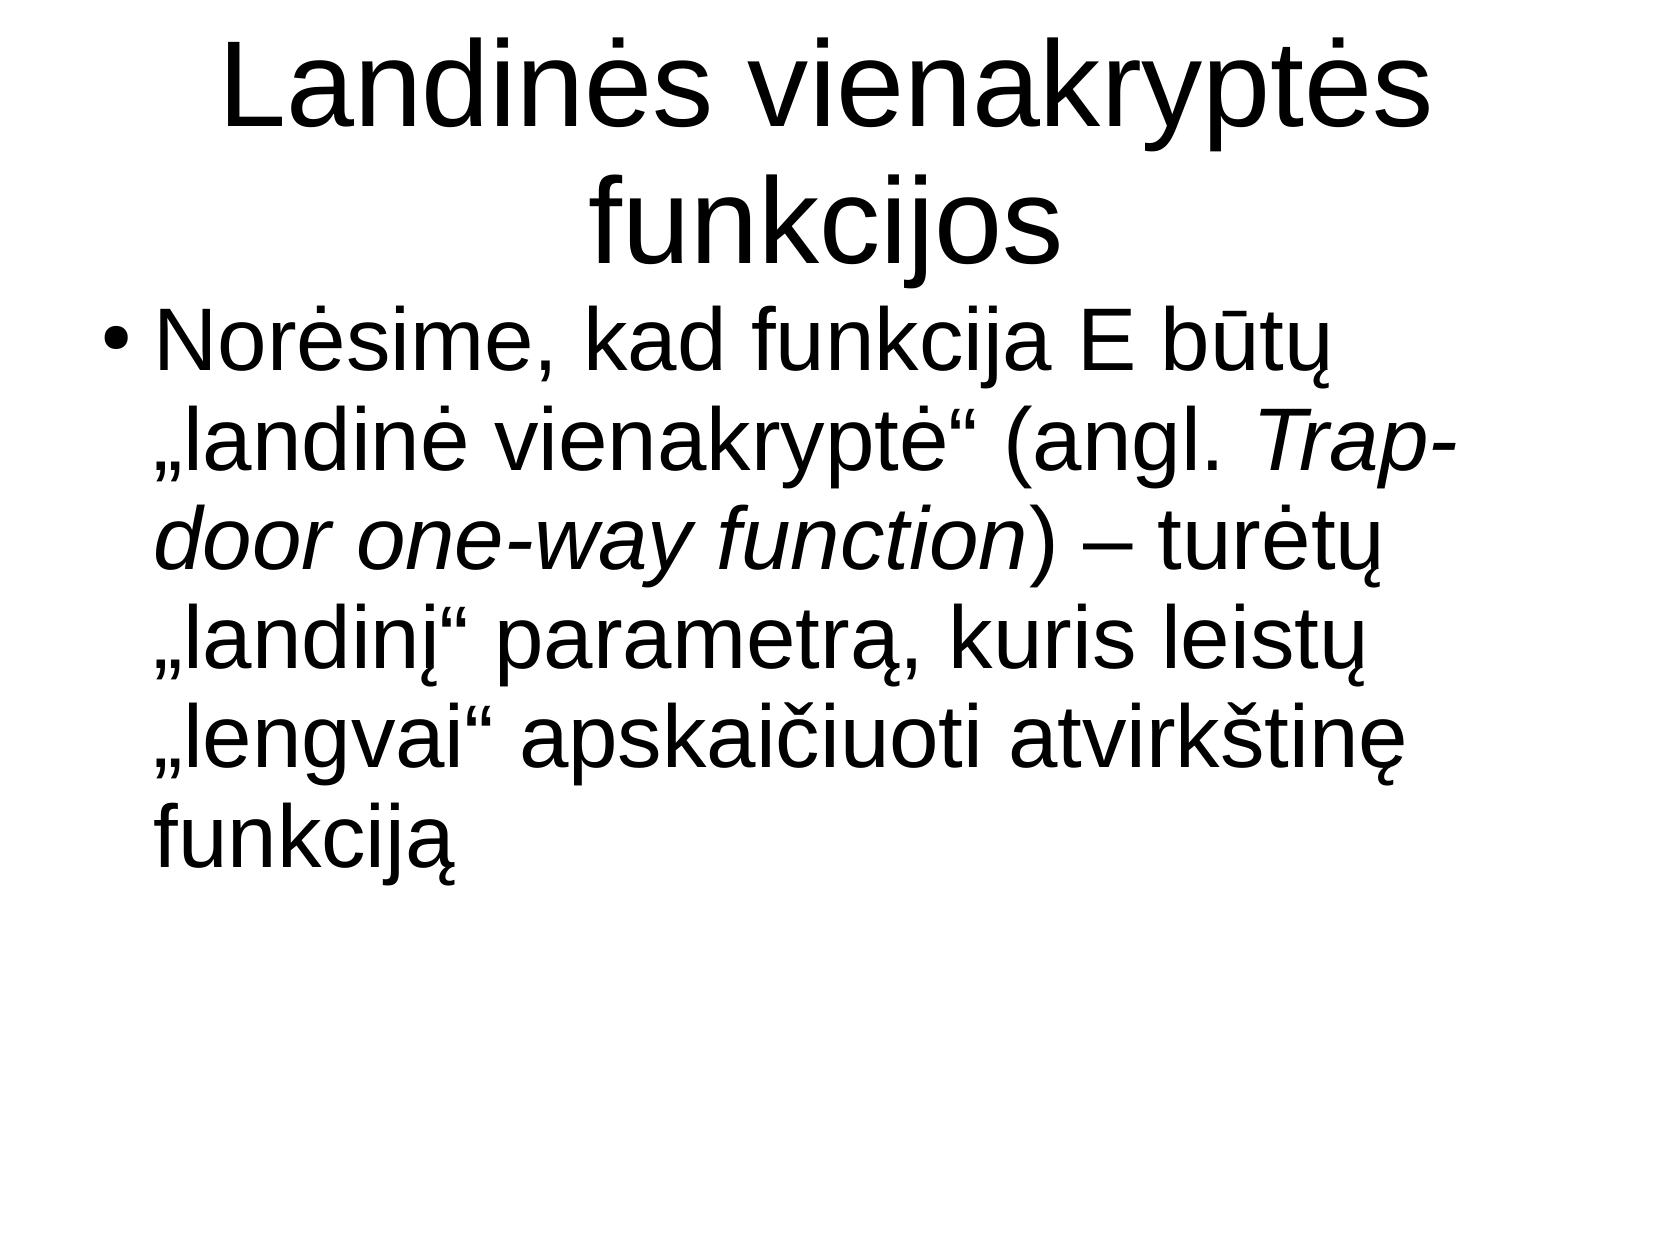

# Landinės vienakryptės funkcijos
Norėsime, kad funkcija E būtų „landinė vienakryptė“ (angl. Trap-door one-way function) – turėtų „landinį“ parametrą, kuris leistų „lengvai“ apskaičiuoti atvirkštinę funkciją